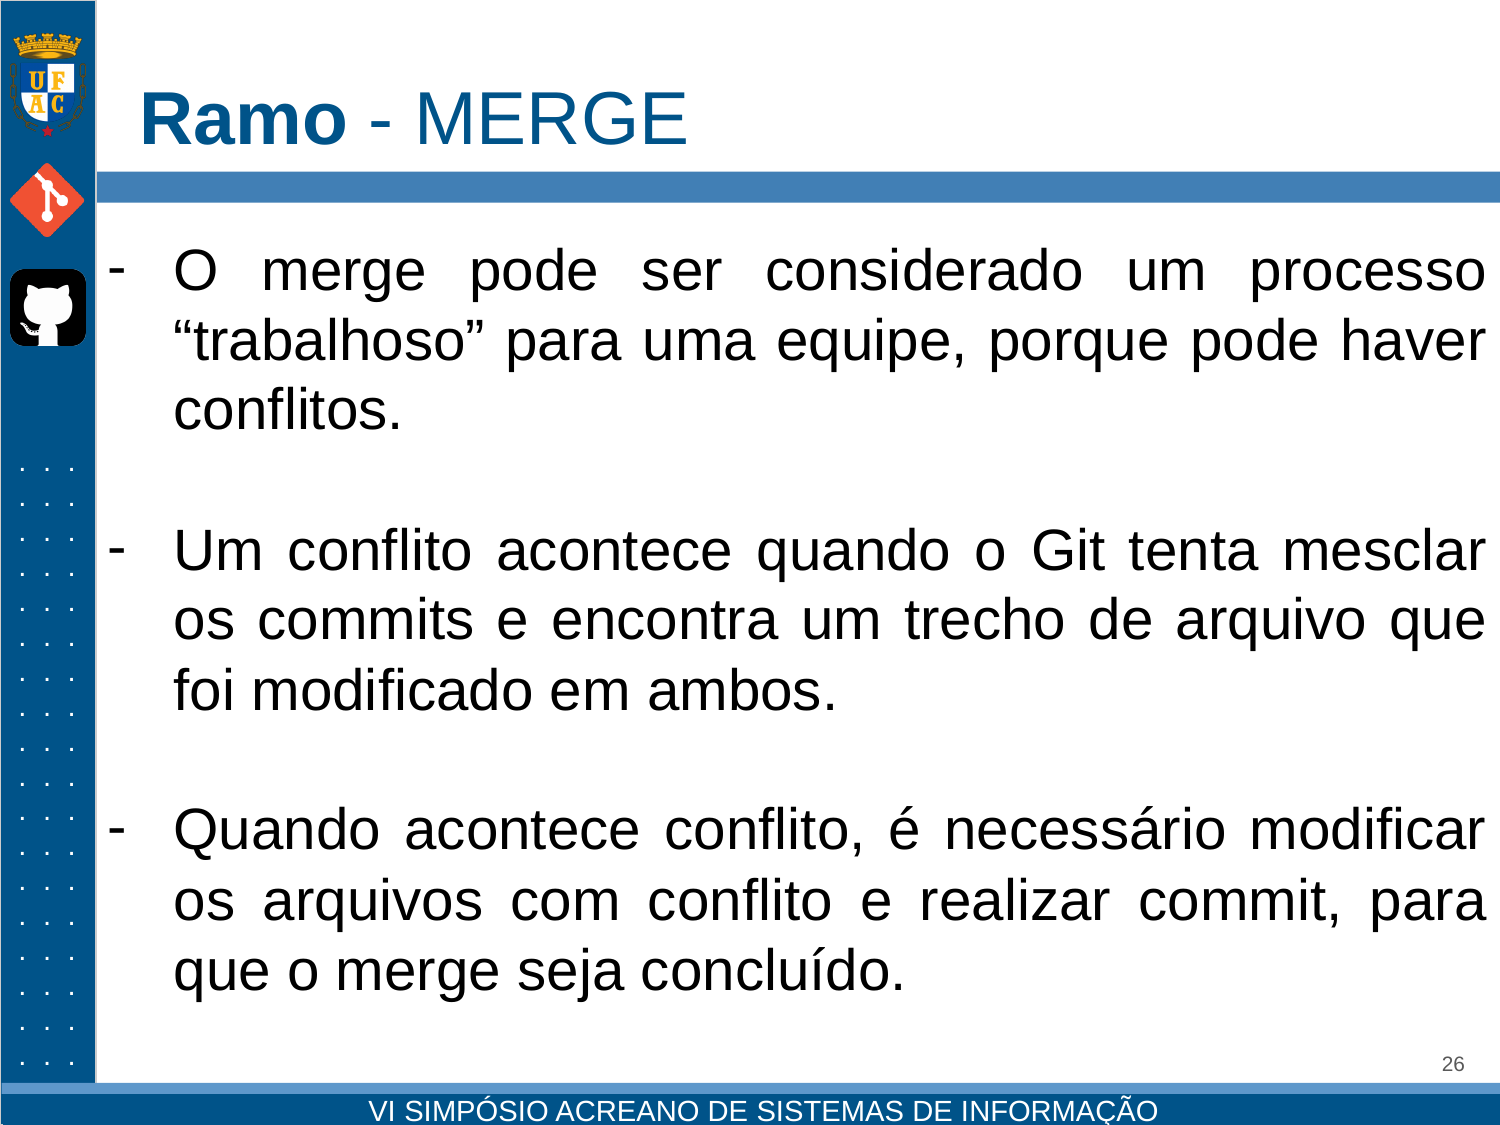

# Ramo - MERGE
O merge pode ser considerado um processo “trabalhoso” para uma equipe, porque pode haver conflitos.
Um conflito acontece quando o Git tenta mesclar os commits e encontra um trecho de arquivo que foi modificado em ambos.
Quando acontece conflito, é necessário modificar os arquivos com conflito e realizar commit, para que o merge seja concluído.
. . .
. . .
. . .
. . .
. . .
. . .
. . .
. . .
. . .
. . .
. . .
. . .
. . .
. . .
. . .
. . .
. . .
. . .
VI SIMPÓSIO ACREANO DE SISTEMAS DE INFORMAÇÃO